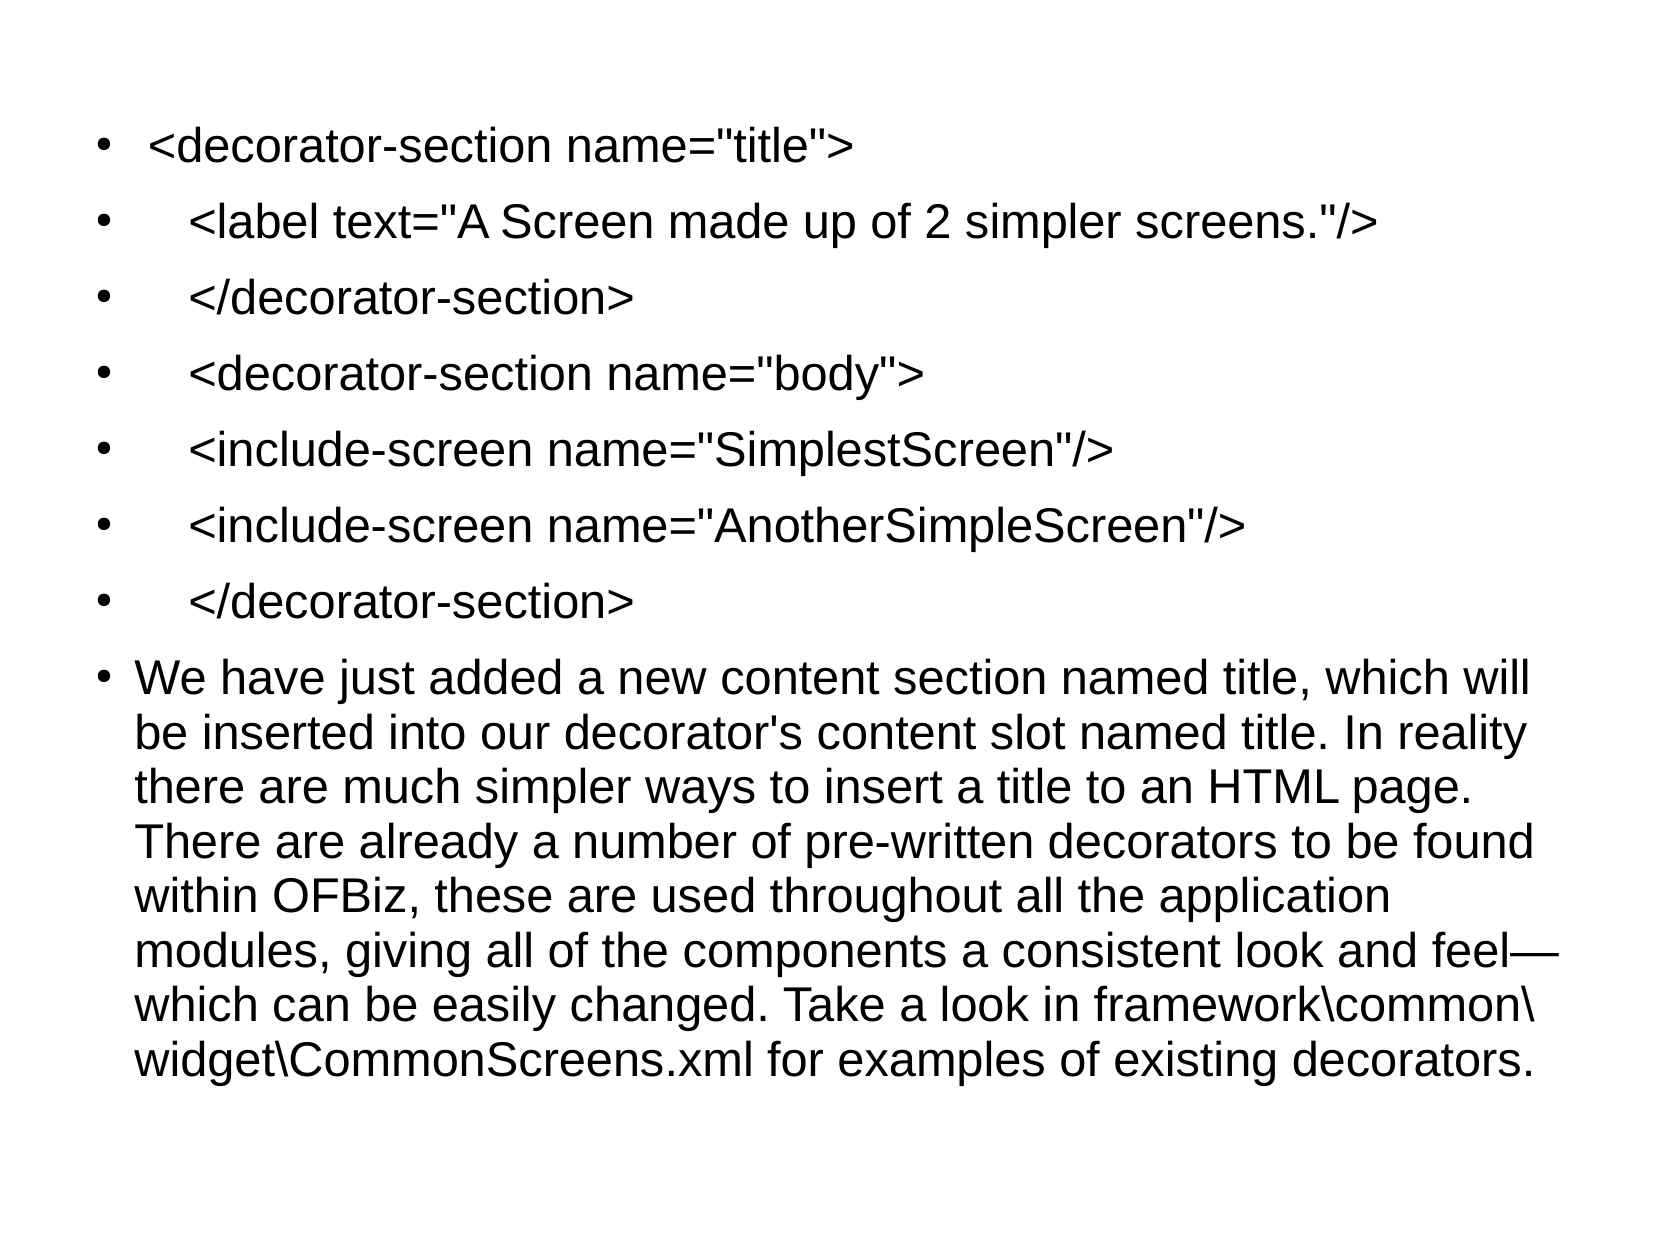

# <decorator-section name="title">
 <label text="A Screen made up of 2 simpler screens."/>
 </decorator-section>
 <decorator-section name="body">
 <include-screen name="SimplestScreen"/>
 <include-screen name="AnotherSimpleScreen"/>
 </decorator-section>
We have just added a new content section named title, which will be inserted into our decorator's content slot named title. In reality there are much simpler ways to insert a title to an HTML page. There are already a number of pre-written decorators to be found within OFBiz, these are used throughout all the application modules, giving all of the components a consistent look and feel—which can be easily changed. Take a look in framework\common\widget\CommonScreens.xml for examples of existing decorators.